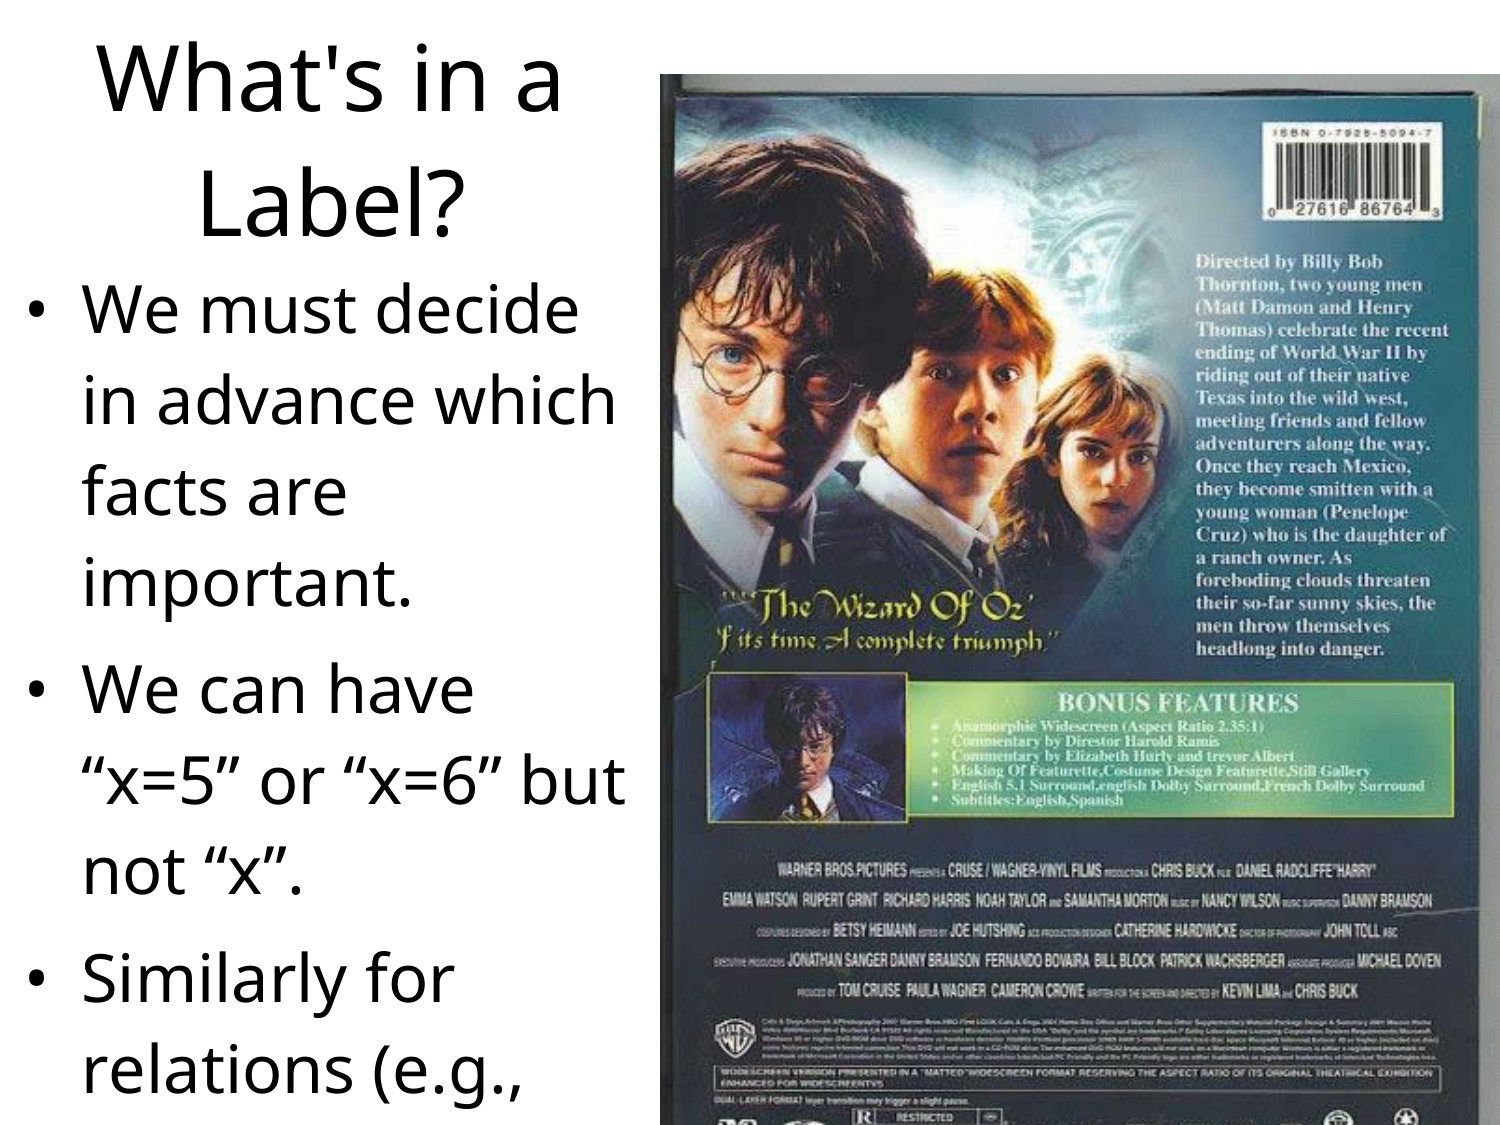

# What's in a Label?
We must decide in advance which facts are important.
We can have “x=5” or “x=6” but not “x”.
Similarly for relations (e.g., “x<y”, “x<z”).
14